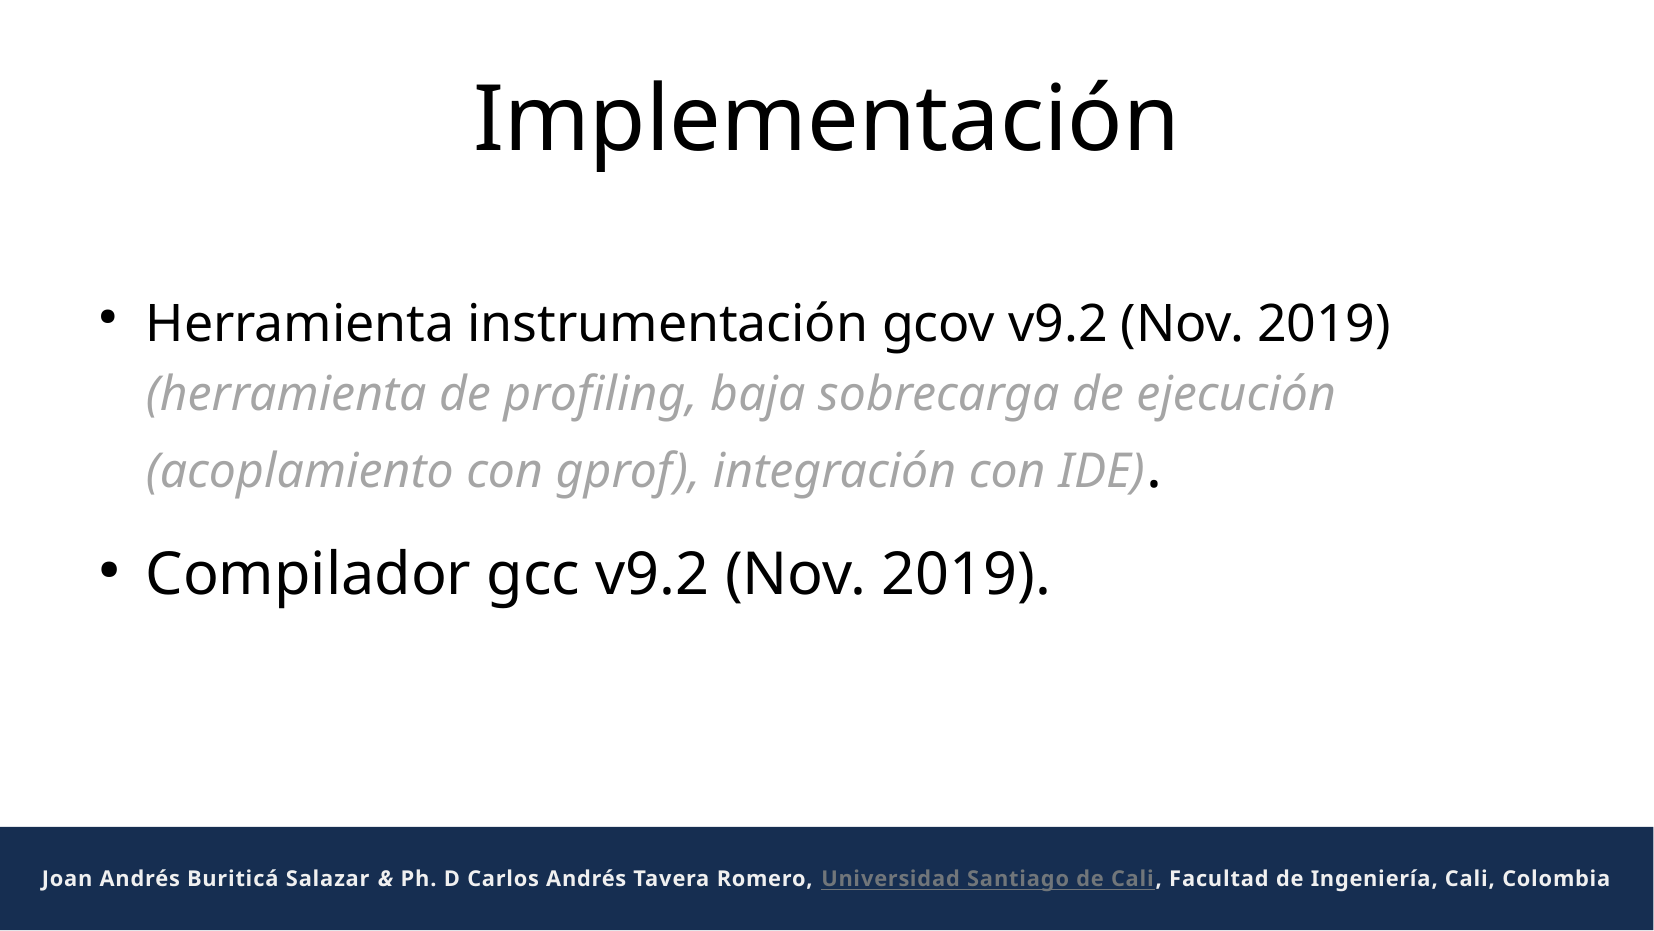

# Implementación
Herramienta instrumentación gcov v9.2 (Nov. 2019) (herramienta de profiling, baja sobrecarga de ejecución (acoplamiento con gprof), integración con IDE).
Compilador gcc v9.2 (Nov. 2019).